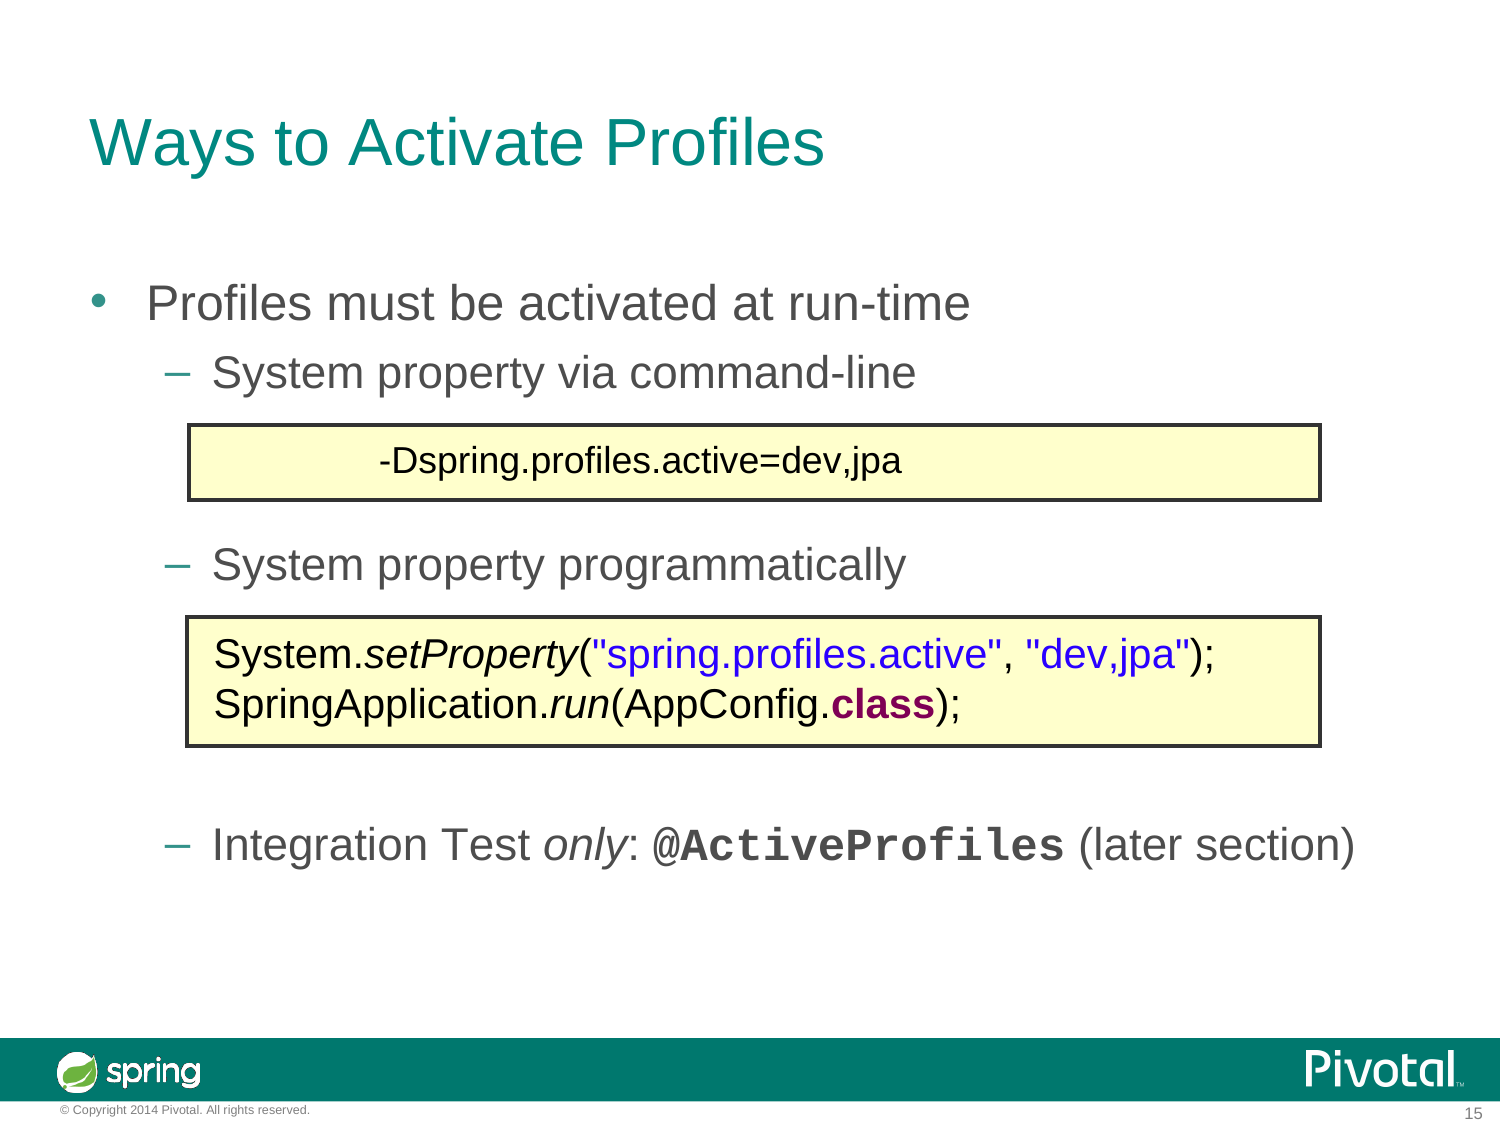

# Ways to Activate Profiles
Profiles must be activated at run-time
System property via command-line
System property programmatically
Integration Test only: @ActiveProfiles (later section)
-Dspring.profiles.active=dev,jpa
System.setProperty("spring.profiles.active", "dev,jpa");
SpringApplication.run(AppConfig.class);